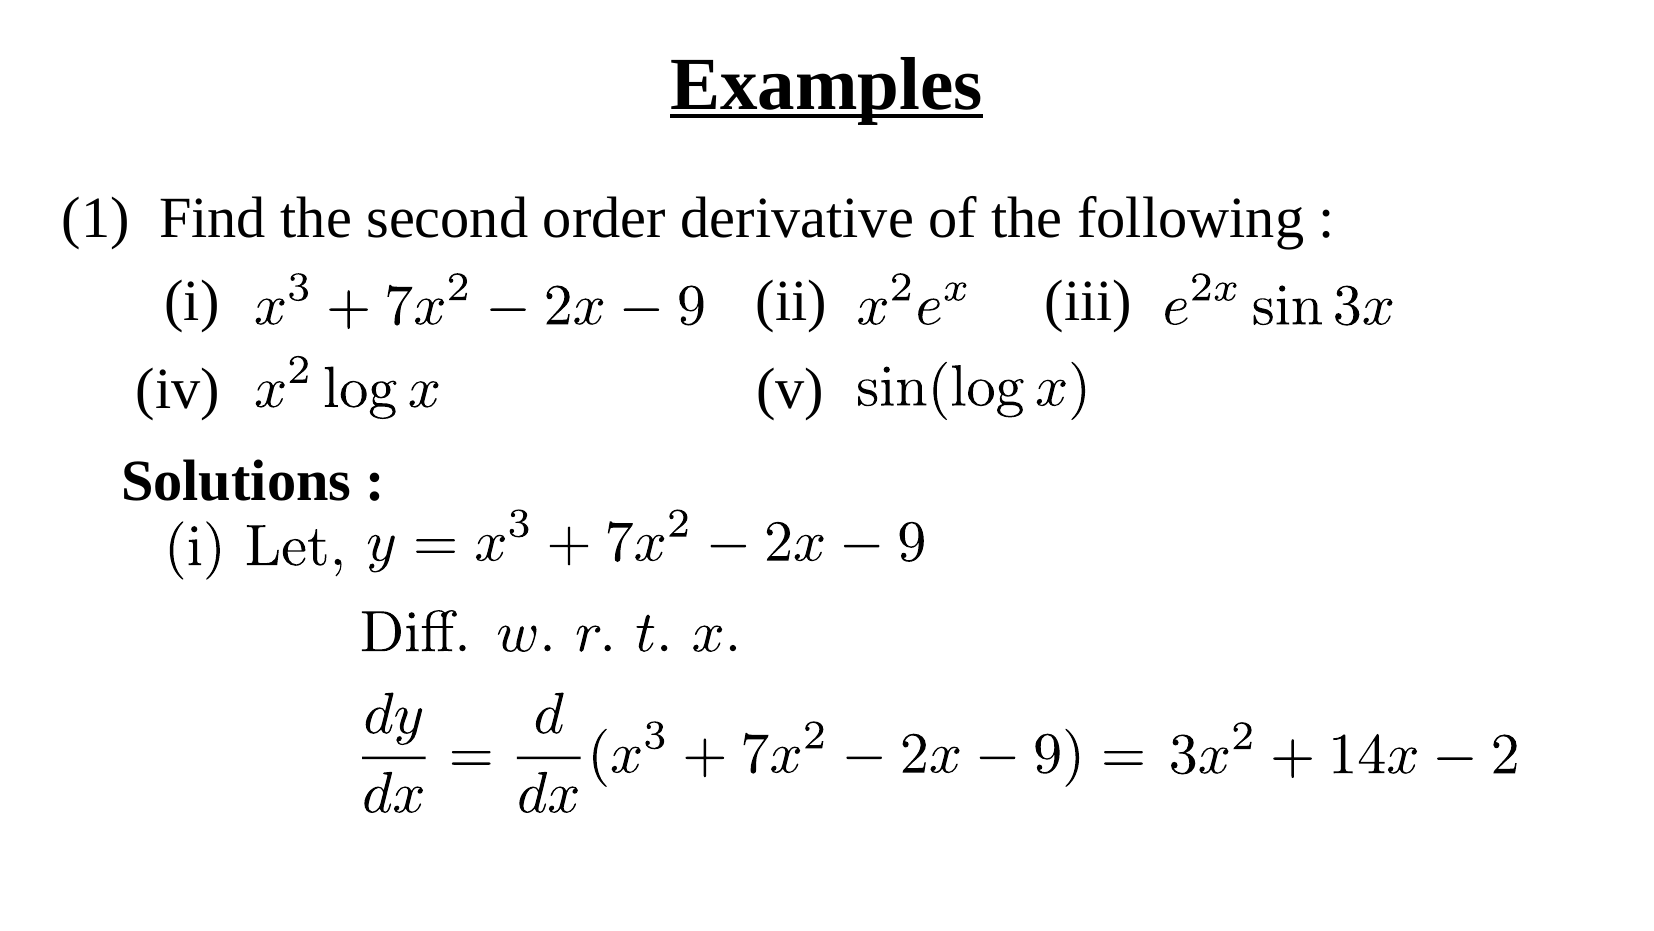

Examples
# (1) Find the second order derivative of the following : (i) (ii) (iii) (iv) (v) Solutions :